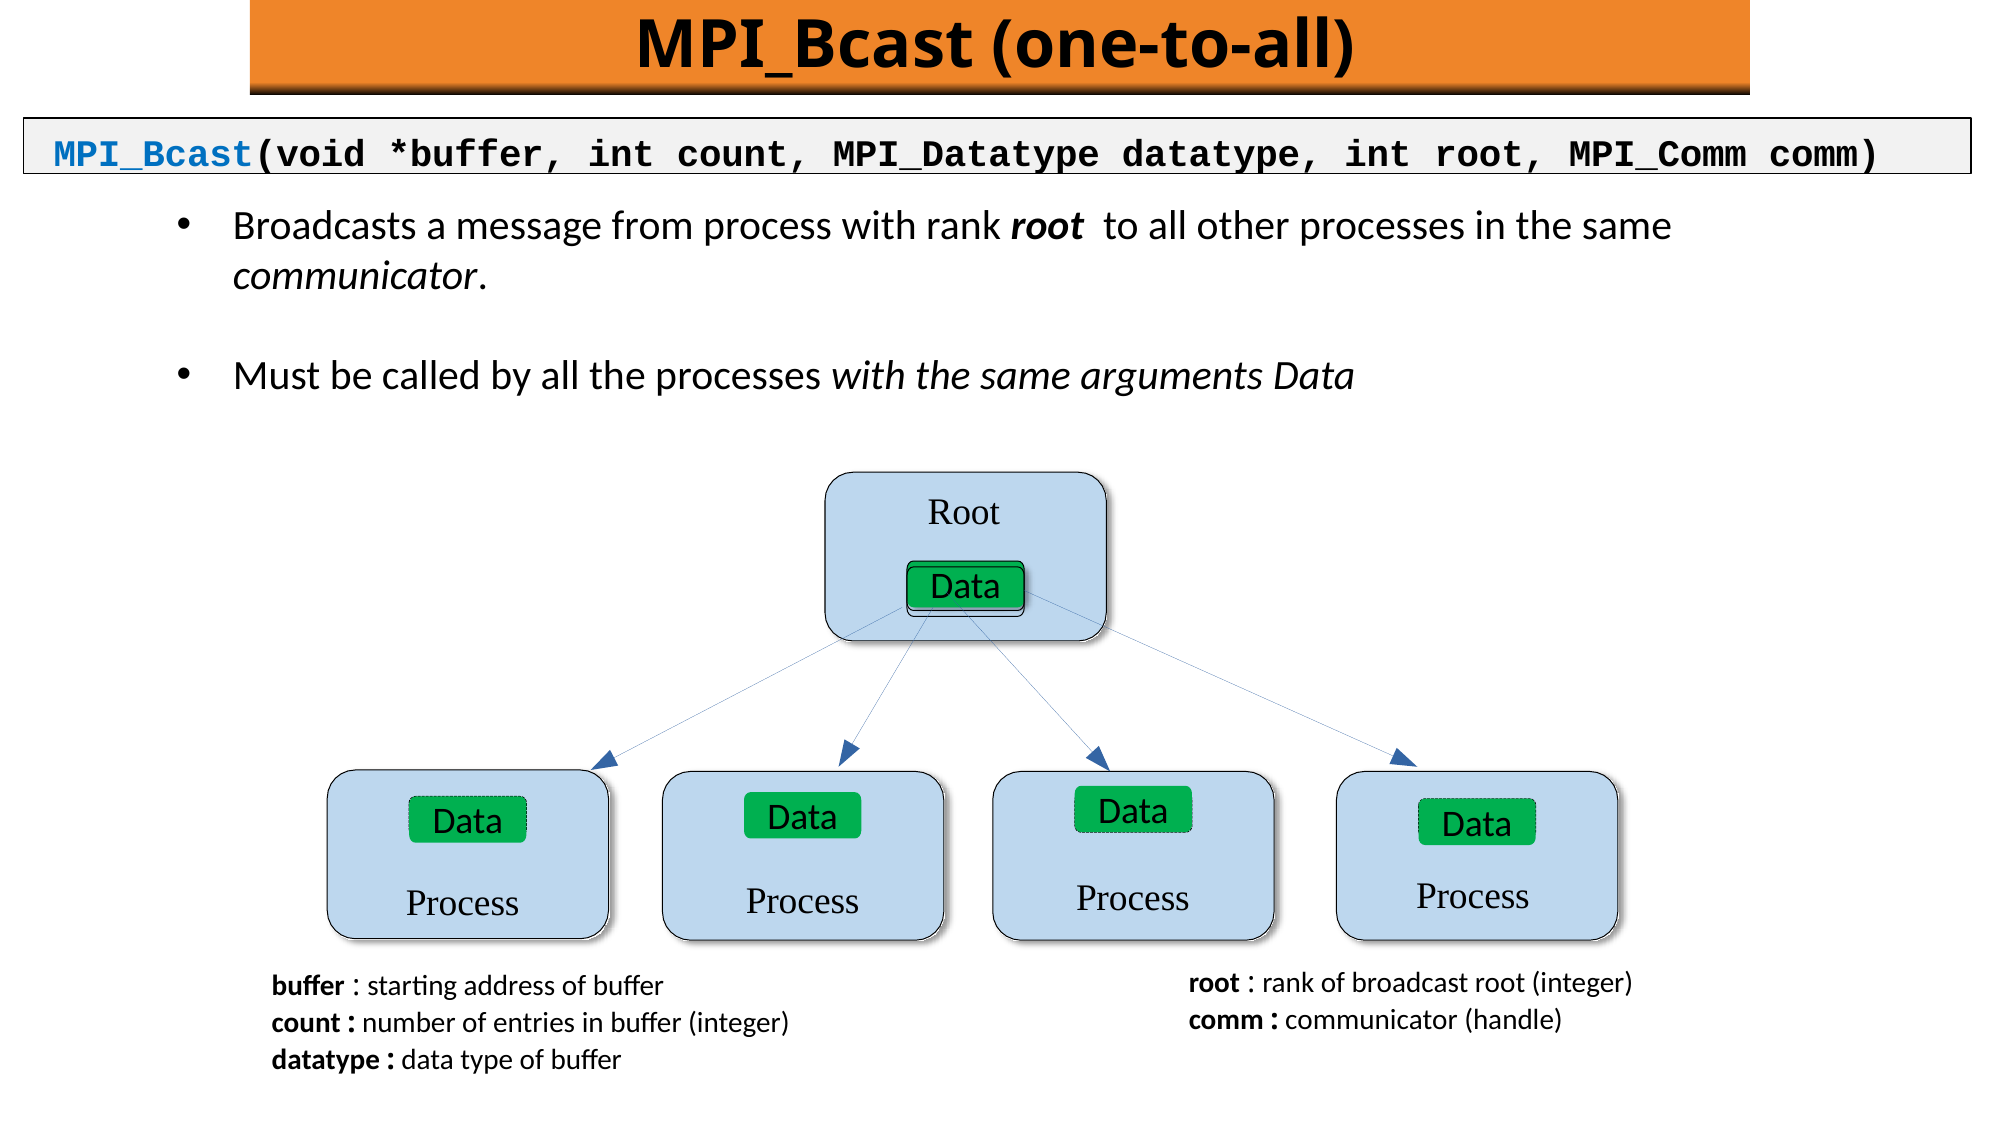

# MPI_Bcast (one-to-all)
MPI_Bcast(void *buffer, int count, MPI_Datatype datatype, int root, MPI_Comm comm)
Broadcasts a message from process with rank root to all other processes in the same communicator.
Must be called by all the processes with the same arguments Data
Root
Data
Data
Data
Data
Data
Process
Process
Process
Process
root : rank of broadcast root (integer)
comm : communicator (handle)
buffer : starting address of buffer
count : number of entries in buffer (integer)
datatype : data type of buffer